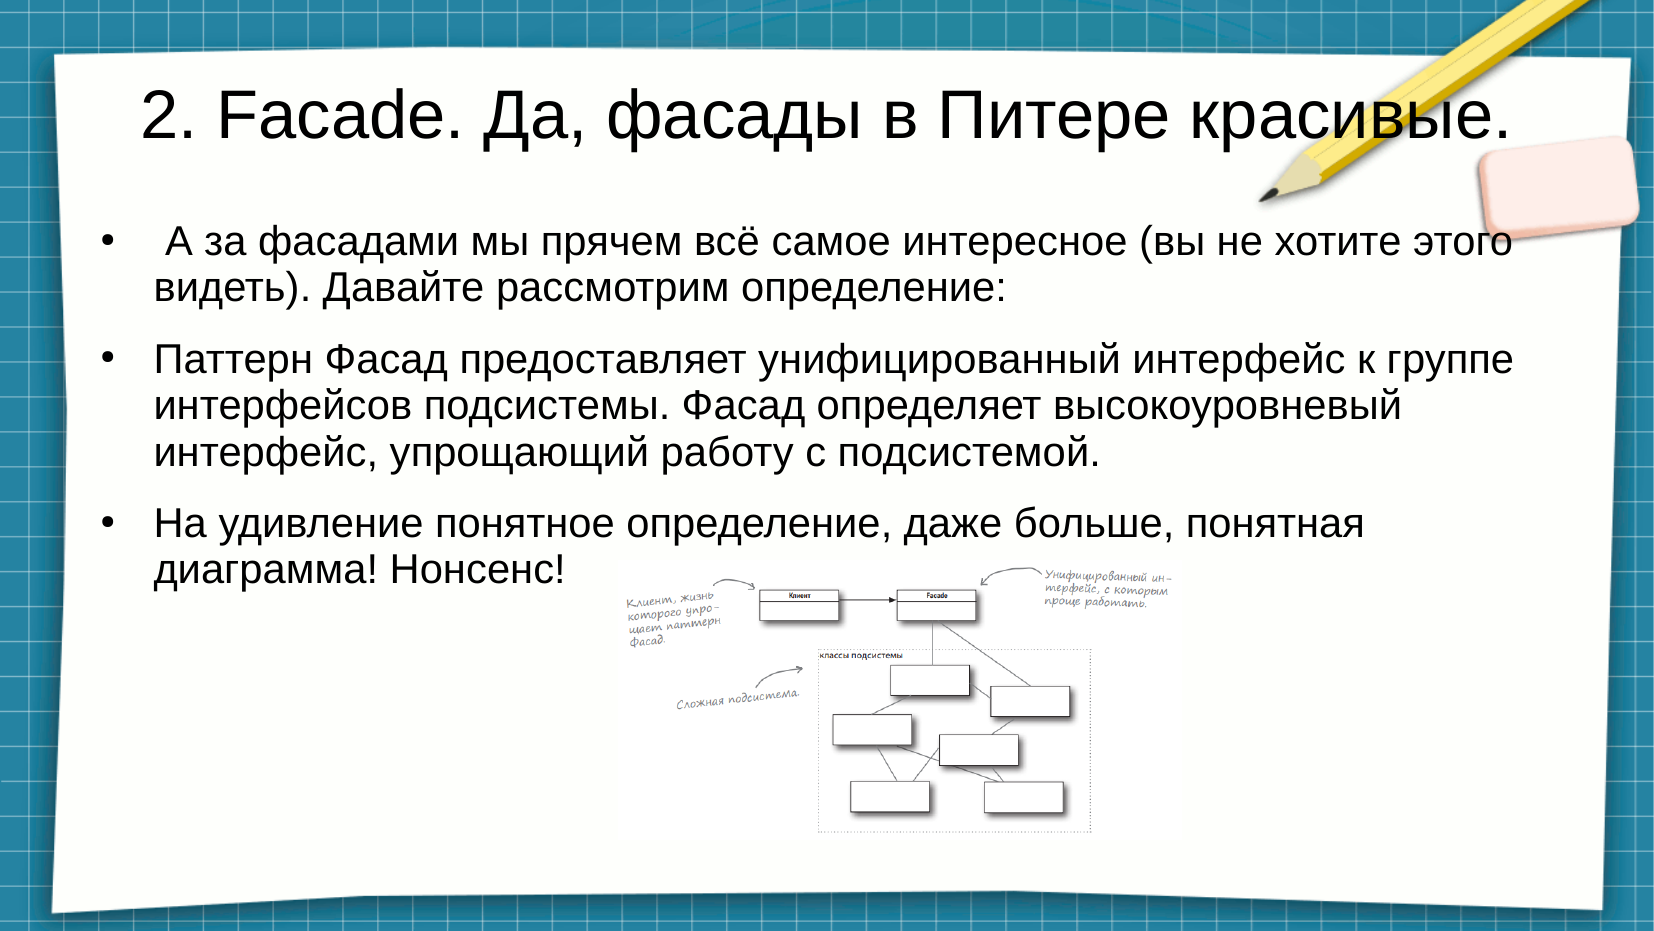

# 2. Facade. Да, фасады в Питере красивые.
 А за фасадами мы прячем всё самое интересное (вы не хотите этого видеть). Давайте рассмотрим определение:
Паттерн Фасад предоставляет унифицированный интерфейс к группе интерфейсов подсистемы. Фасад определяет высокоуровневый интерфейс, упрощающий работу с подсистемой.
На удивление понятное определение, даже больше, понятная диаграмма! Нонсенс!